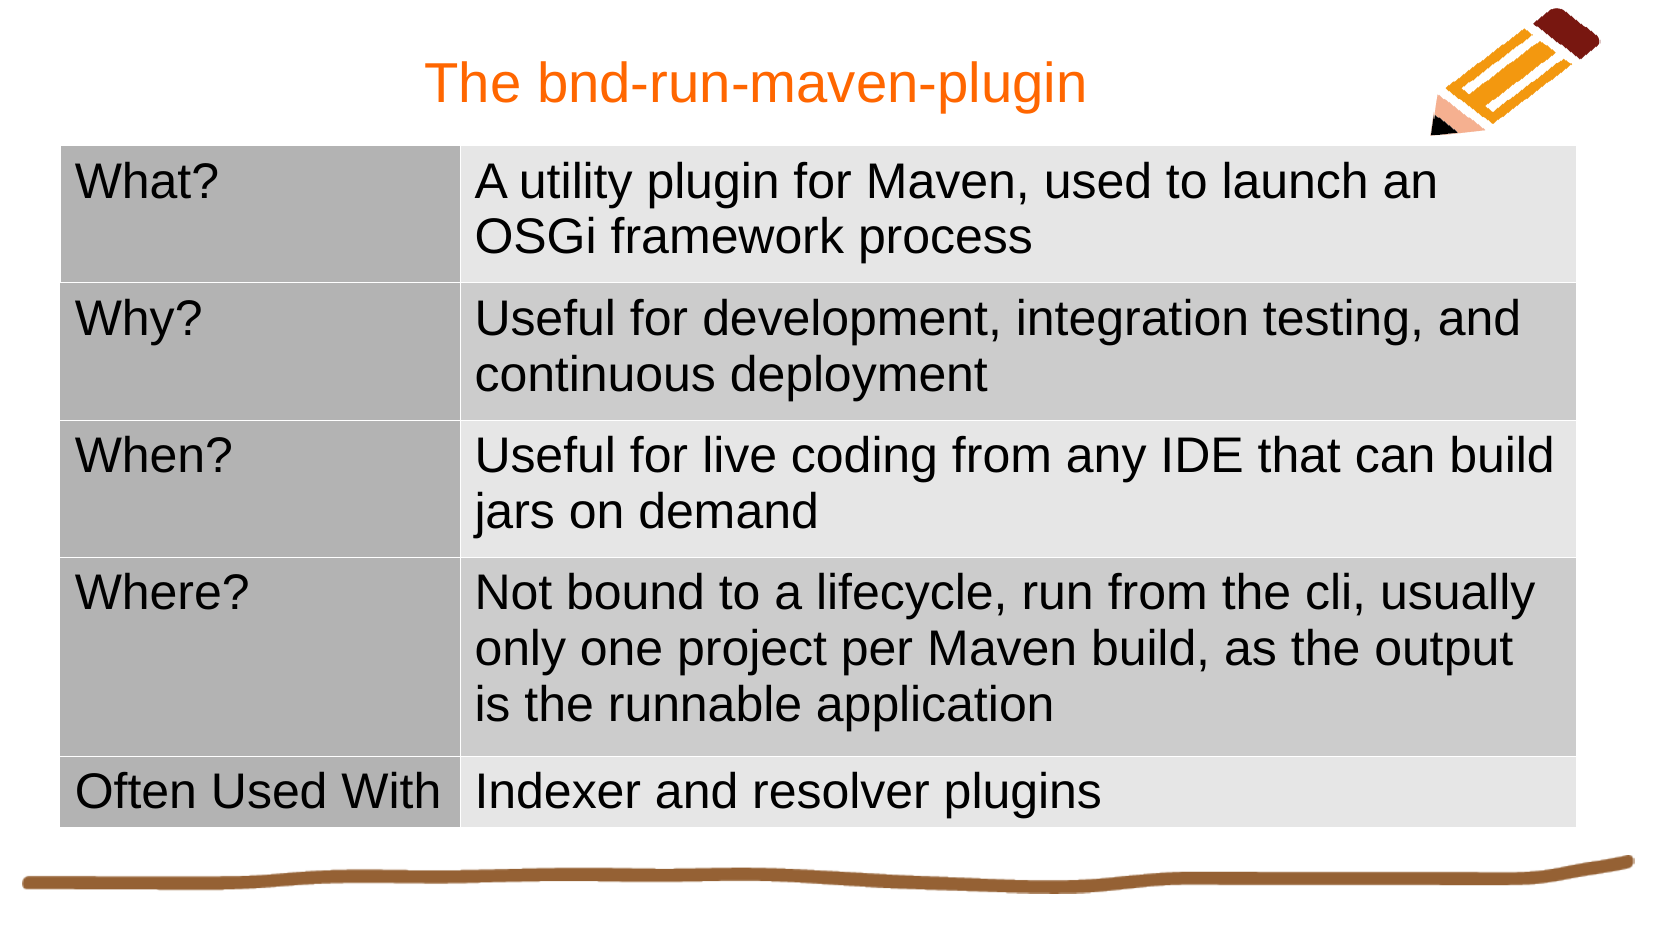

# The bnd-run-maven-plugin
| What? | A utility plugin for Maven, used to launch an OSGi framework process |
| --- | --- |
| Why? | Useful for development, integration testing, and continuous deployment |
| When? | Useful for live coding from any IDE that can build jars on demand |
| Where? | Not bound to a lifecycle, run from the cli, usually only one project per Maven build, as the output is the runnable application |
| Often Used With | Indexer and resolver plugins |